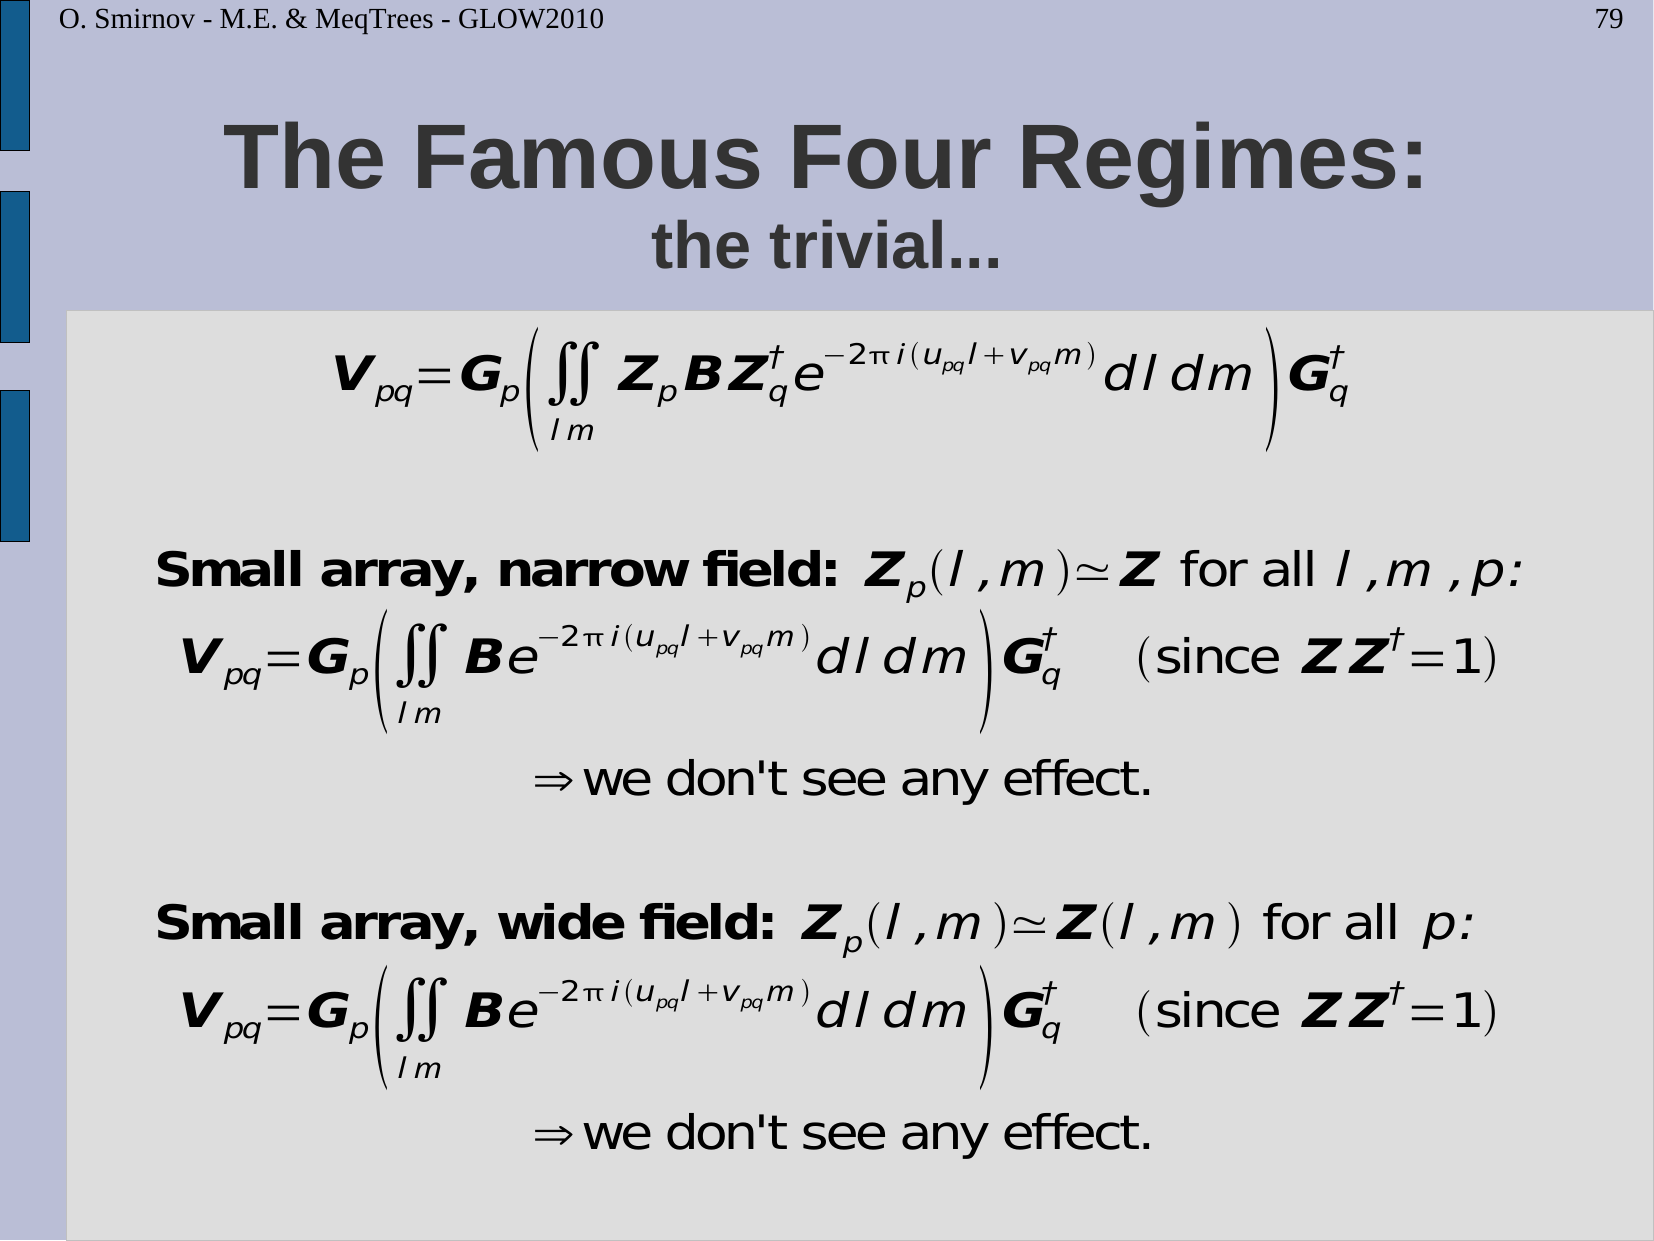

O. Smirnov - M.E. & MeqTrees - GLOW2010
79
# The Famous Four Regimes: the trivial...